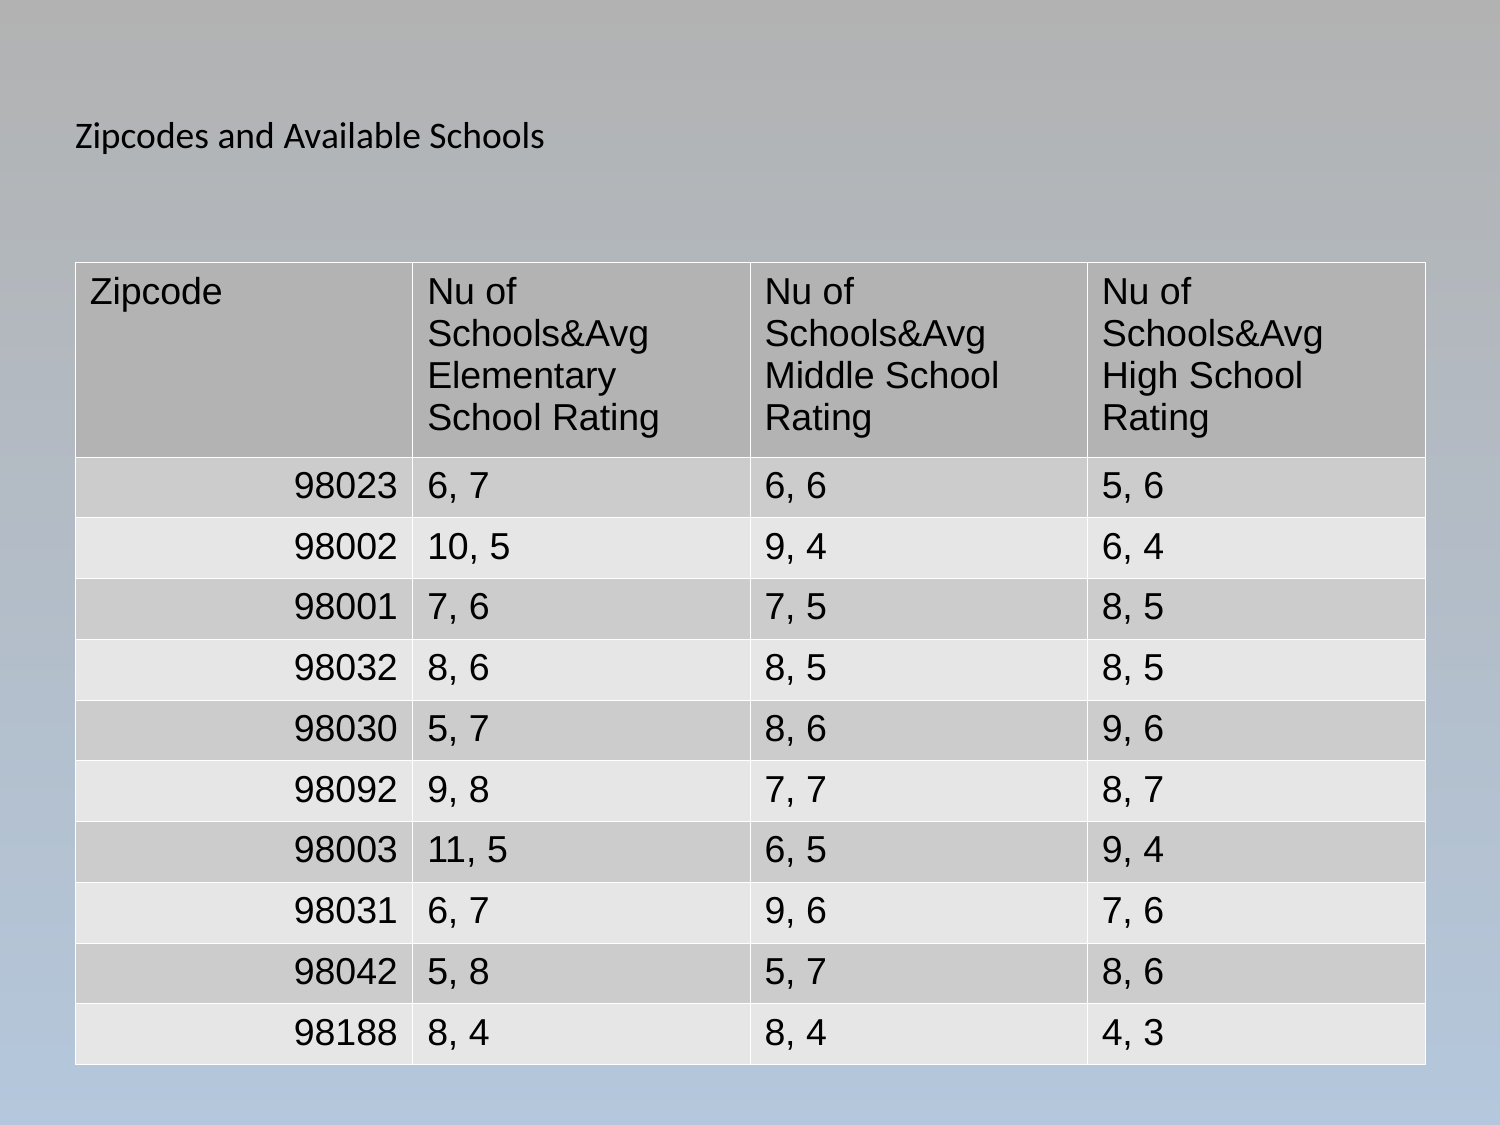

# Zipcodes and Available Schools
| Zipcode | Nu of Schools&Avg Elementary School Rating | Nu of Schools&Avg Middle School Rating | Nu of Schools&Avg High School Rating |
| --- | --- | --- | --- |
| 98023 | 6, 7 | 6, 6 | 5, 6 |
| 98002 | 10, 5 | 9, 4 | 6, 4 |
| 98001 | 7, 6 | 7, 5 | 8, 5 |
| 98032 | 8, 6 | 8, 5 | 8, 5 |
| 98030 | 5, 7 | 8, 6 | 9, 6 |
| 98092 | 9, 8 | 7, 7 | 8, 7 |
| 98003 | 11, 5 | 6, 5 | 9, 4 |
| 98031 | 6, 7 | 9, 6 | 7, 6 |
| 98042 | 5, 8 | 5, 7 | 8, 6 |
| 98188 | 8, 4 | 8, 4 | 4, 3 |